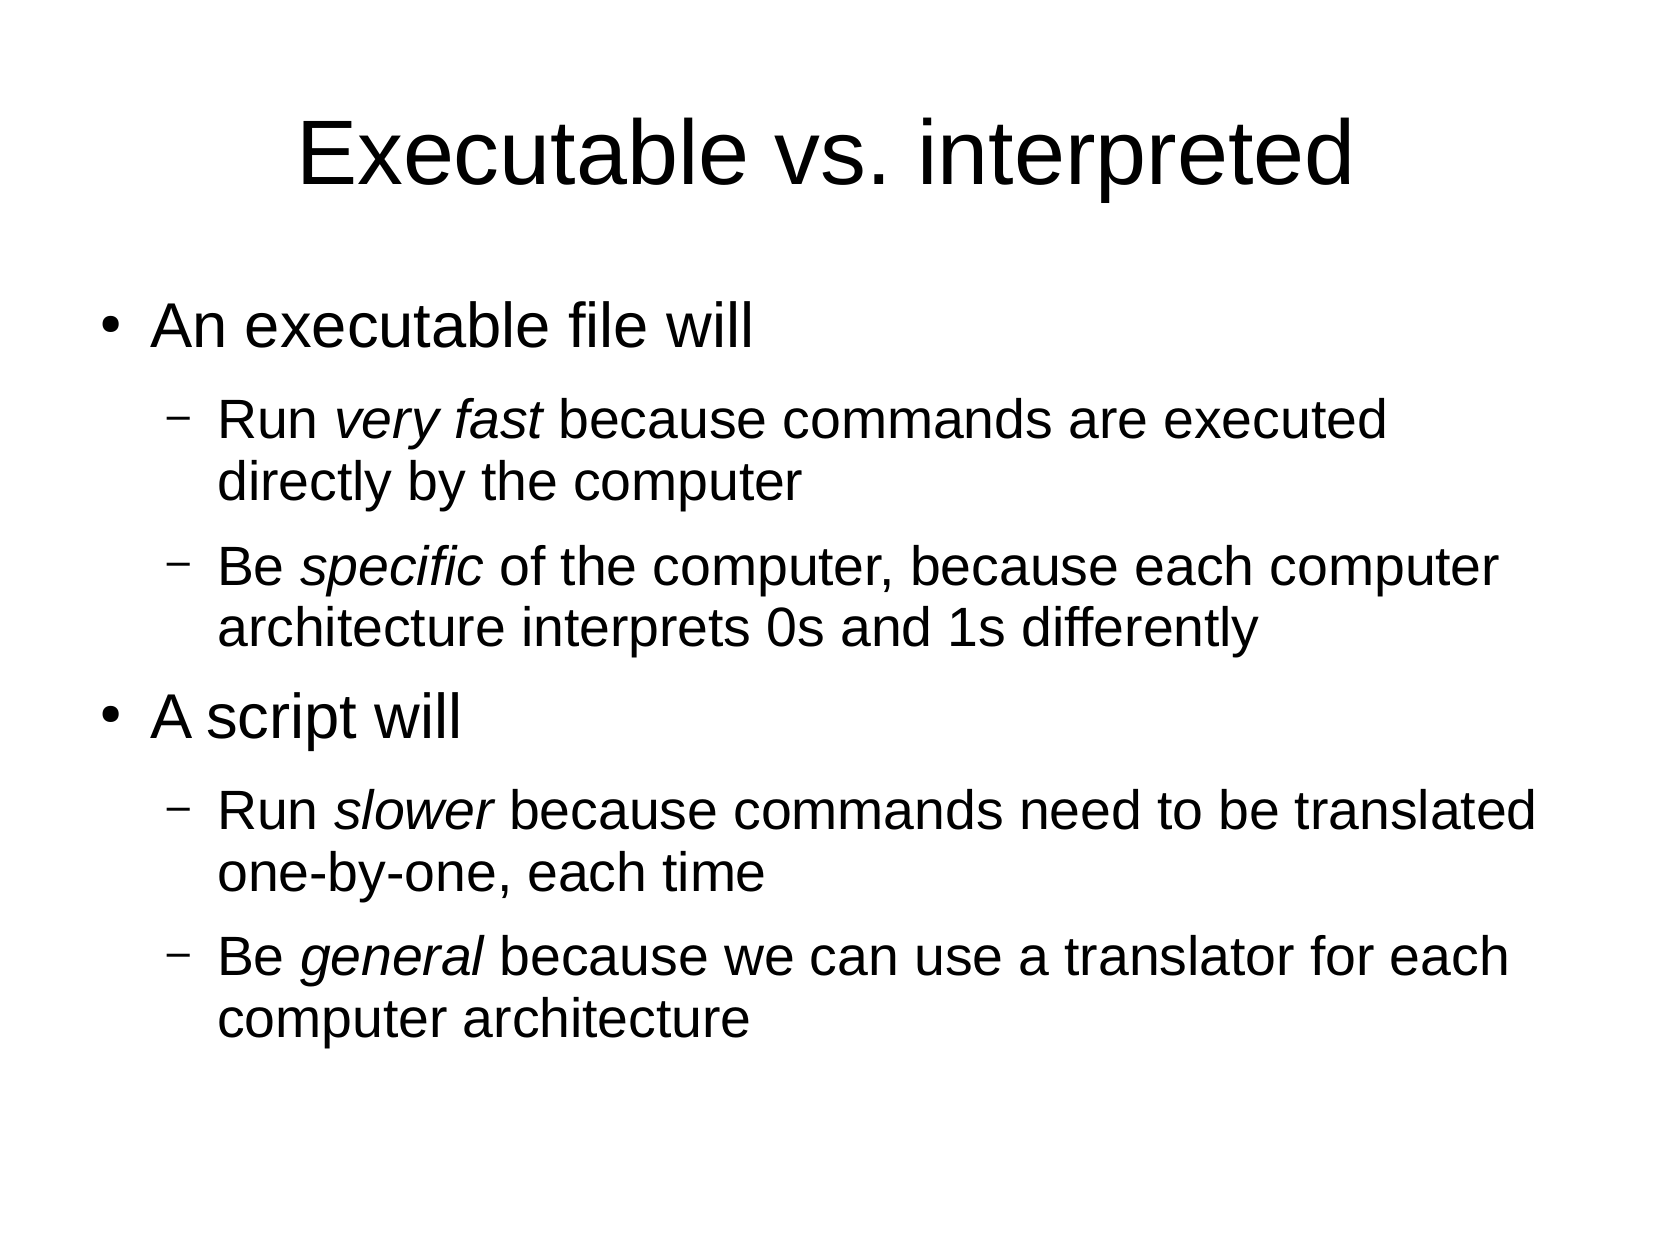

# Executable vs. interpreted
An executable file will
Run very fast because commands are executed directly by the computer
Be specific of the computer, because each computer architecture interprets 0s and 1s differently
A script will
Run slower because commands need to be translated one-by-one, each time
Be general because we can use a translator for each computer architecture